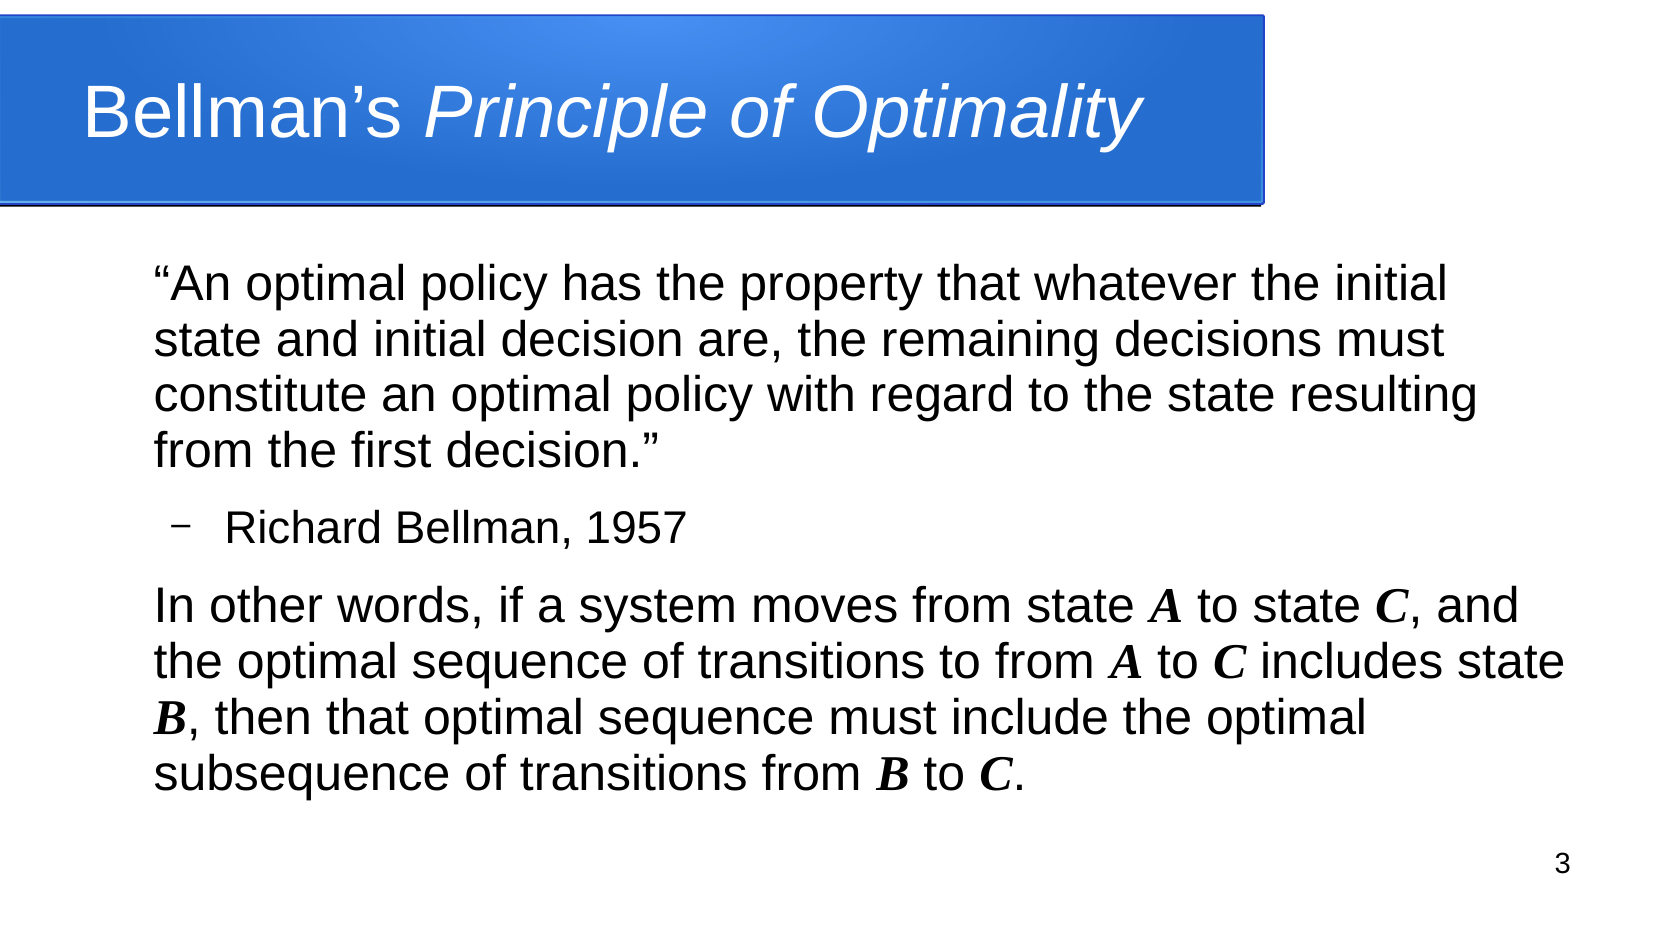

# Bellman’s Principle of Optimality
“An optimal policy has the property that whatever the initial state and initial decision are, the remaining decisions must constitute an optimal policy with regard to the state resulting from the first decision.”
Richard Bellman, 1957
In other words, if a system moves from state A to state C, and the optimal sequence of transitions to from A to C includes state B, then that optimal sequence must include the optimal subsequence of transitions from B to C.
3